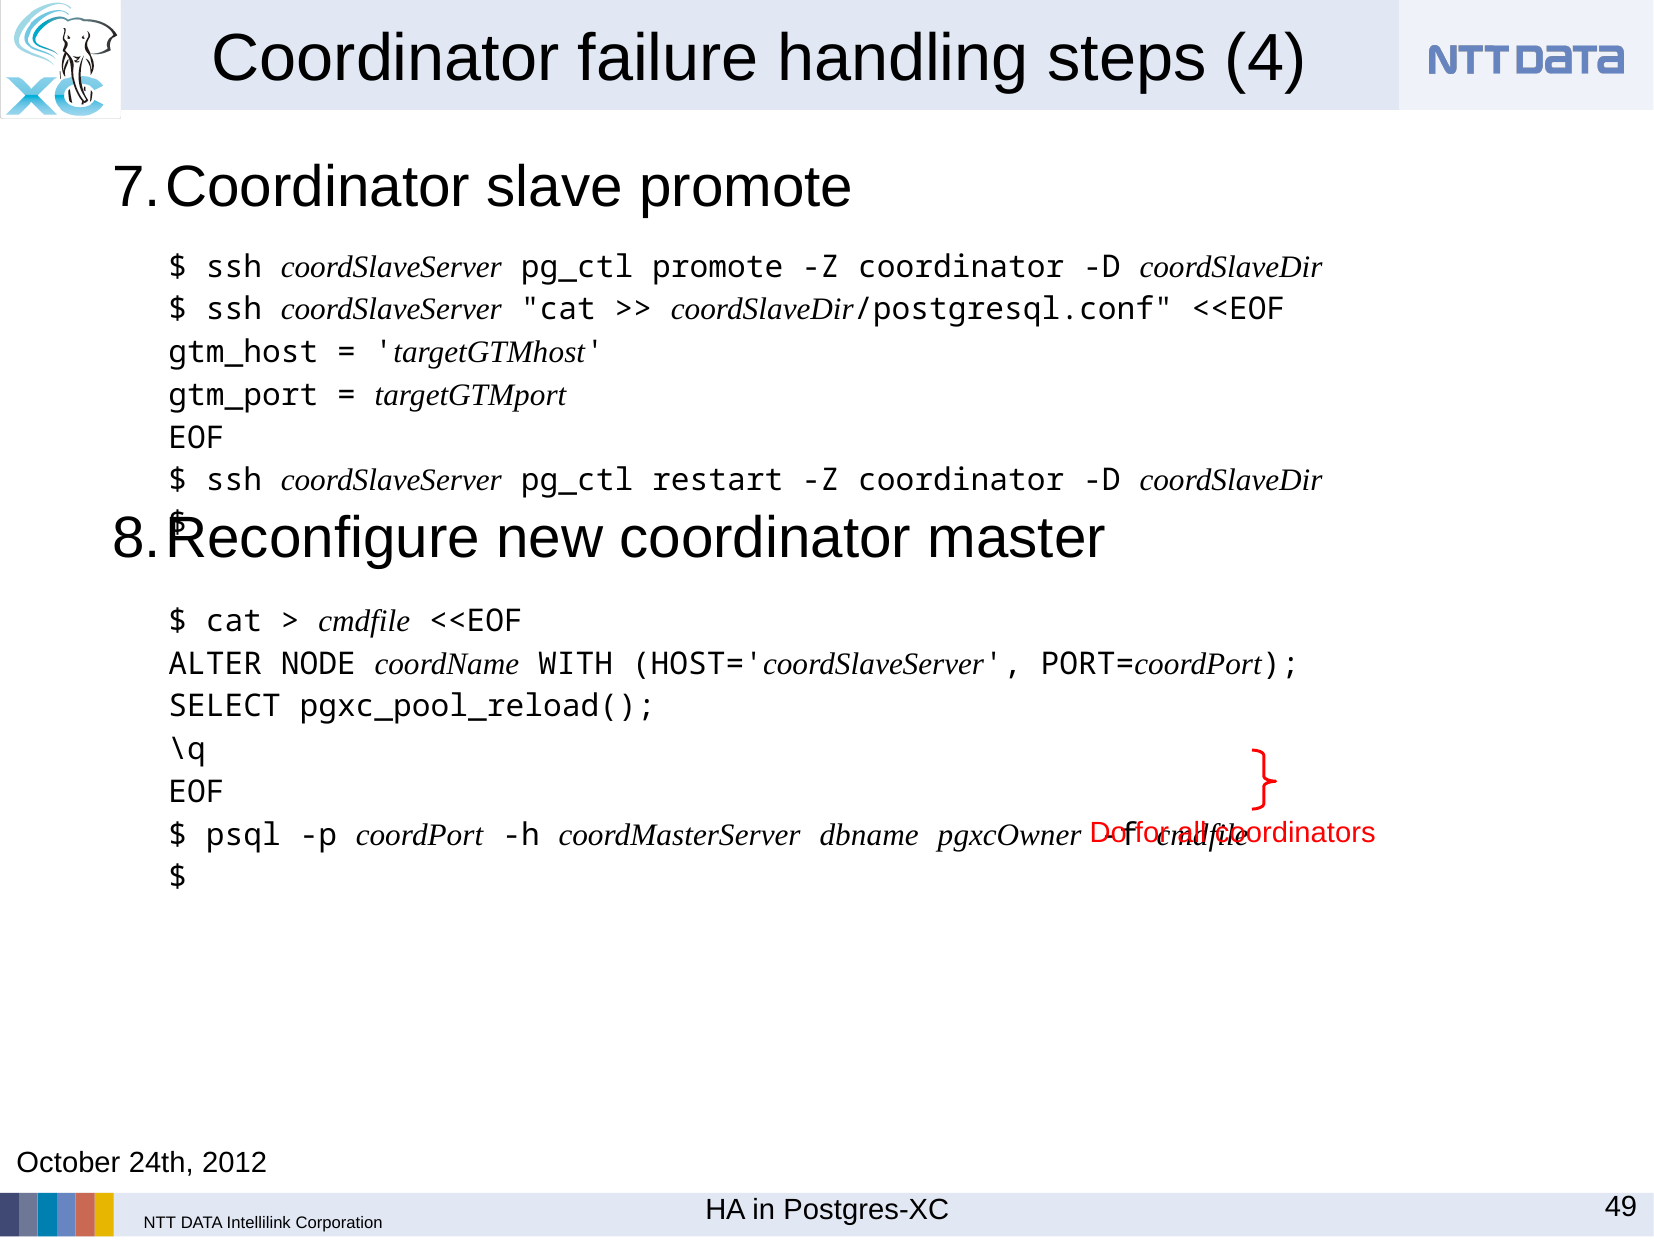

# Coordinator failure handling steps (4)
Coordinator slave promote
Reconfigure new coordinator master
$ ssh coordSlaveServer pg_ctl promote -Z coordinator -D coordSlaveDir
$ ssh coordSlaveServer "cat >> coordSlaveDir/postgresql.conf" <<EOF
gtm_host = 'targetGTMhost'
gtm_port = targetGTMport
EOF
$ ssh coordSlaveServer pg_ctl restart -Z coordinator -D coordSlaveDir
$
$ cat > cmdfile <<EOF
ALTER NODE coordName WITH (HOST='coordSlaveServer', PORT=coordPort);
SELECT pgxc_pool_reload();
\q
EOF $ psql -p coordPort -h coordMasterServer dbname pgxcOwner -f cmdfile
$
Do for all coordinators
October 24th, 2012
49
HA in Postgres-XC